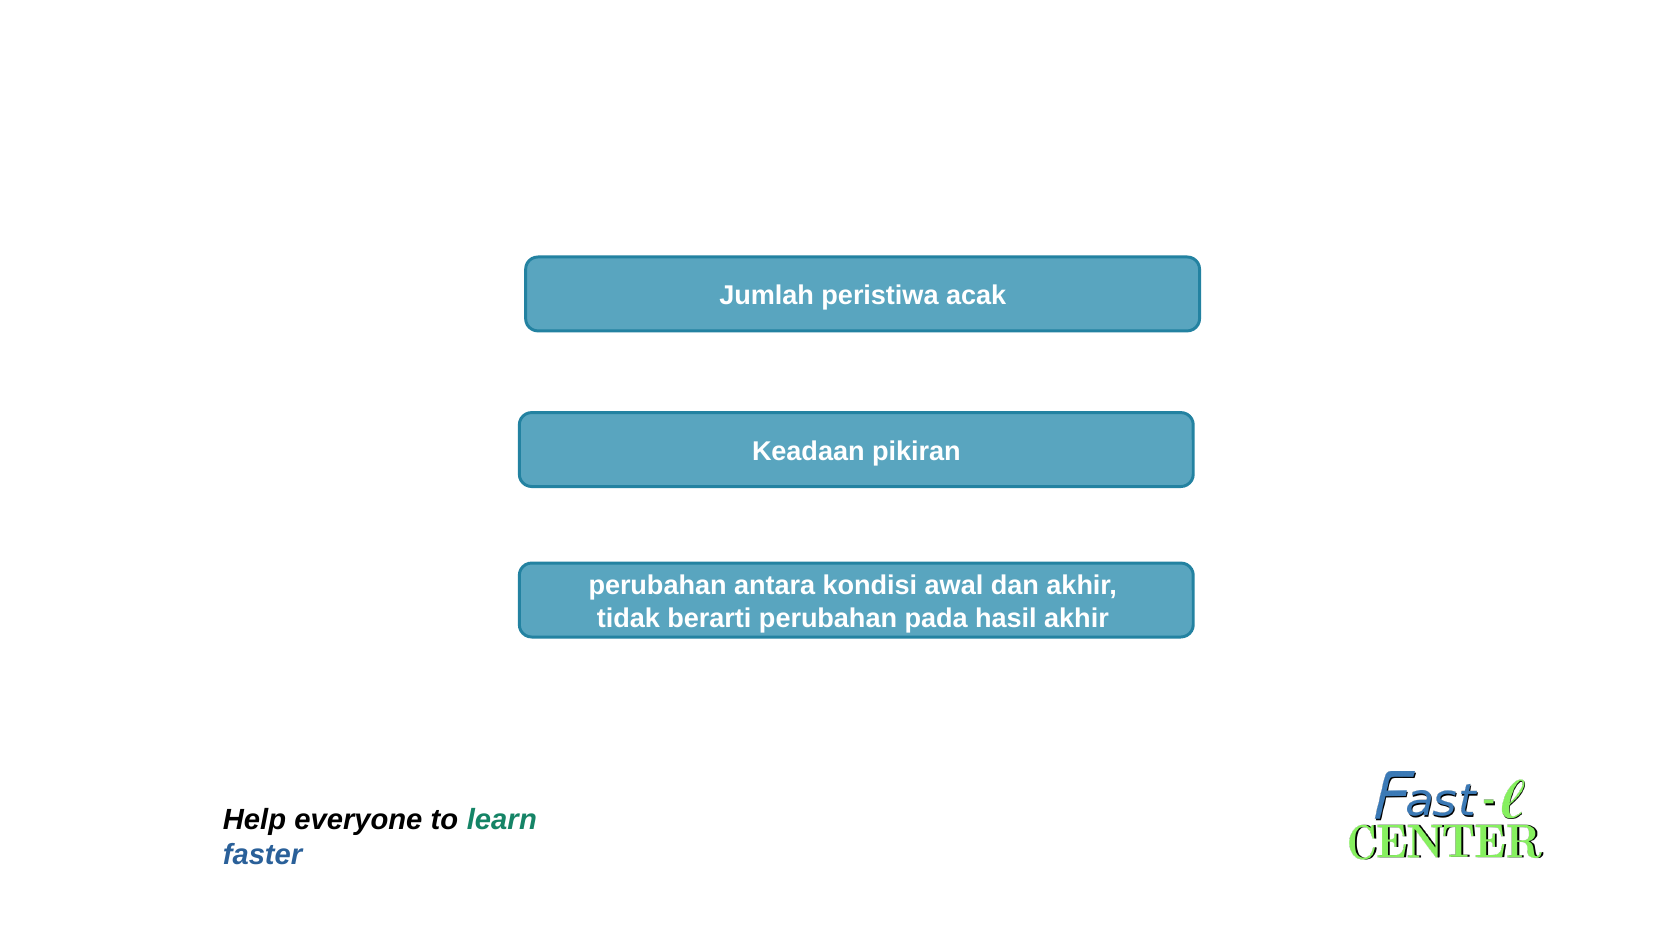

Jumlah peristiwa acak
Keadaan pikiran
perubahan antara kondisi awal dan akhir,
tidak berarti perubahan pada hasil akhir
Help everyone to learn faster